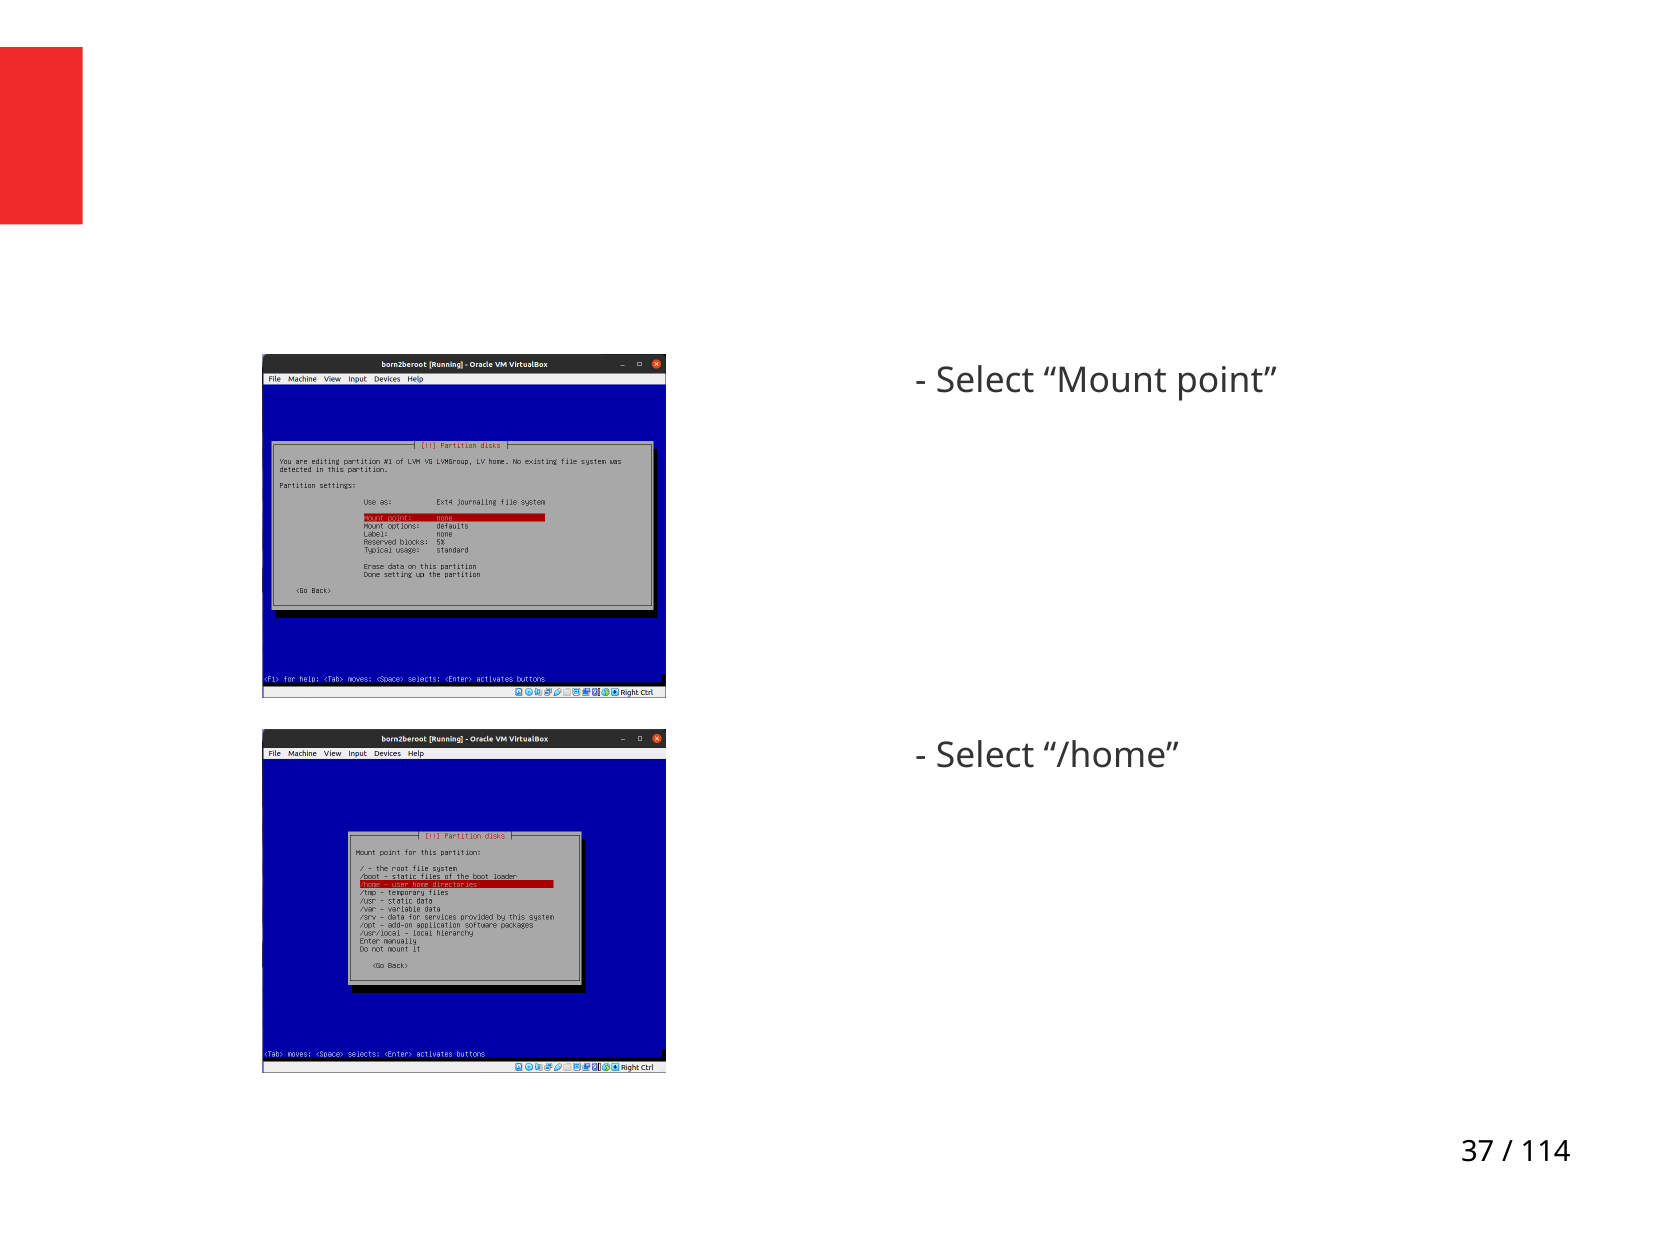

# - Select “Mount point”
- Select “/home”
37